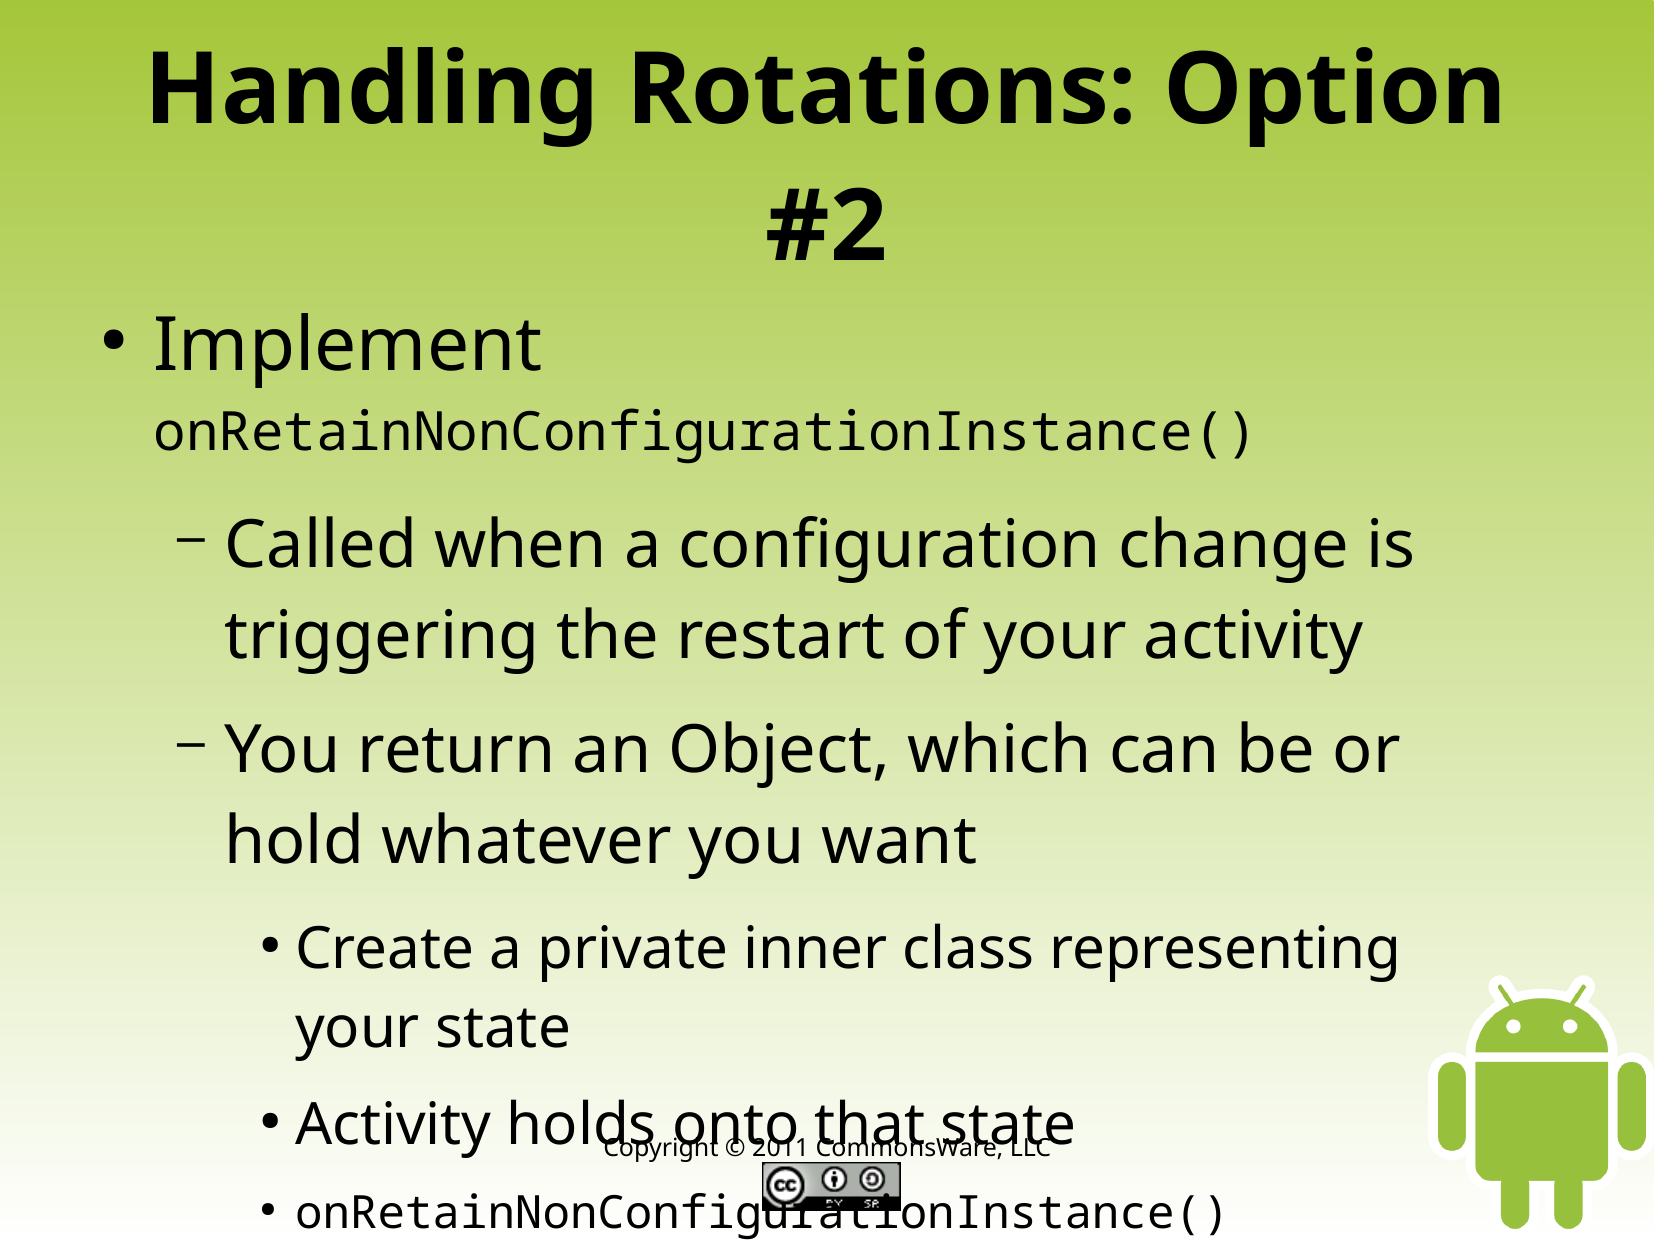

# Handling Rotations: Option #2
Implement onRetainNonConfigurationInstance()
Called when a configuration change is triggering the restart of your activity
You return an Object, which can be or hold whatever you want
Create a private inner class representing your state
Activity holds onto that state
onRetainNonConfigurationInstance()
returns that state